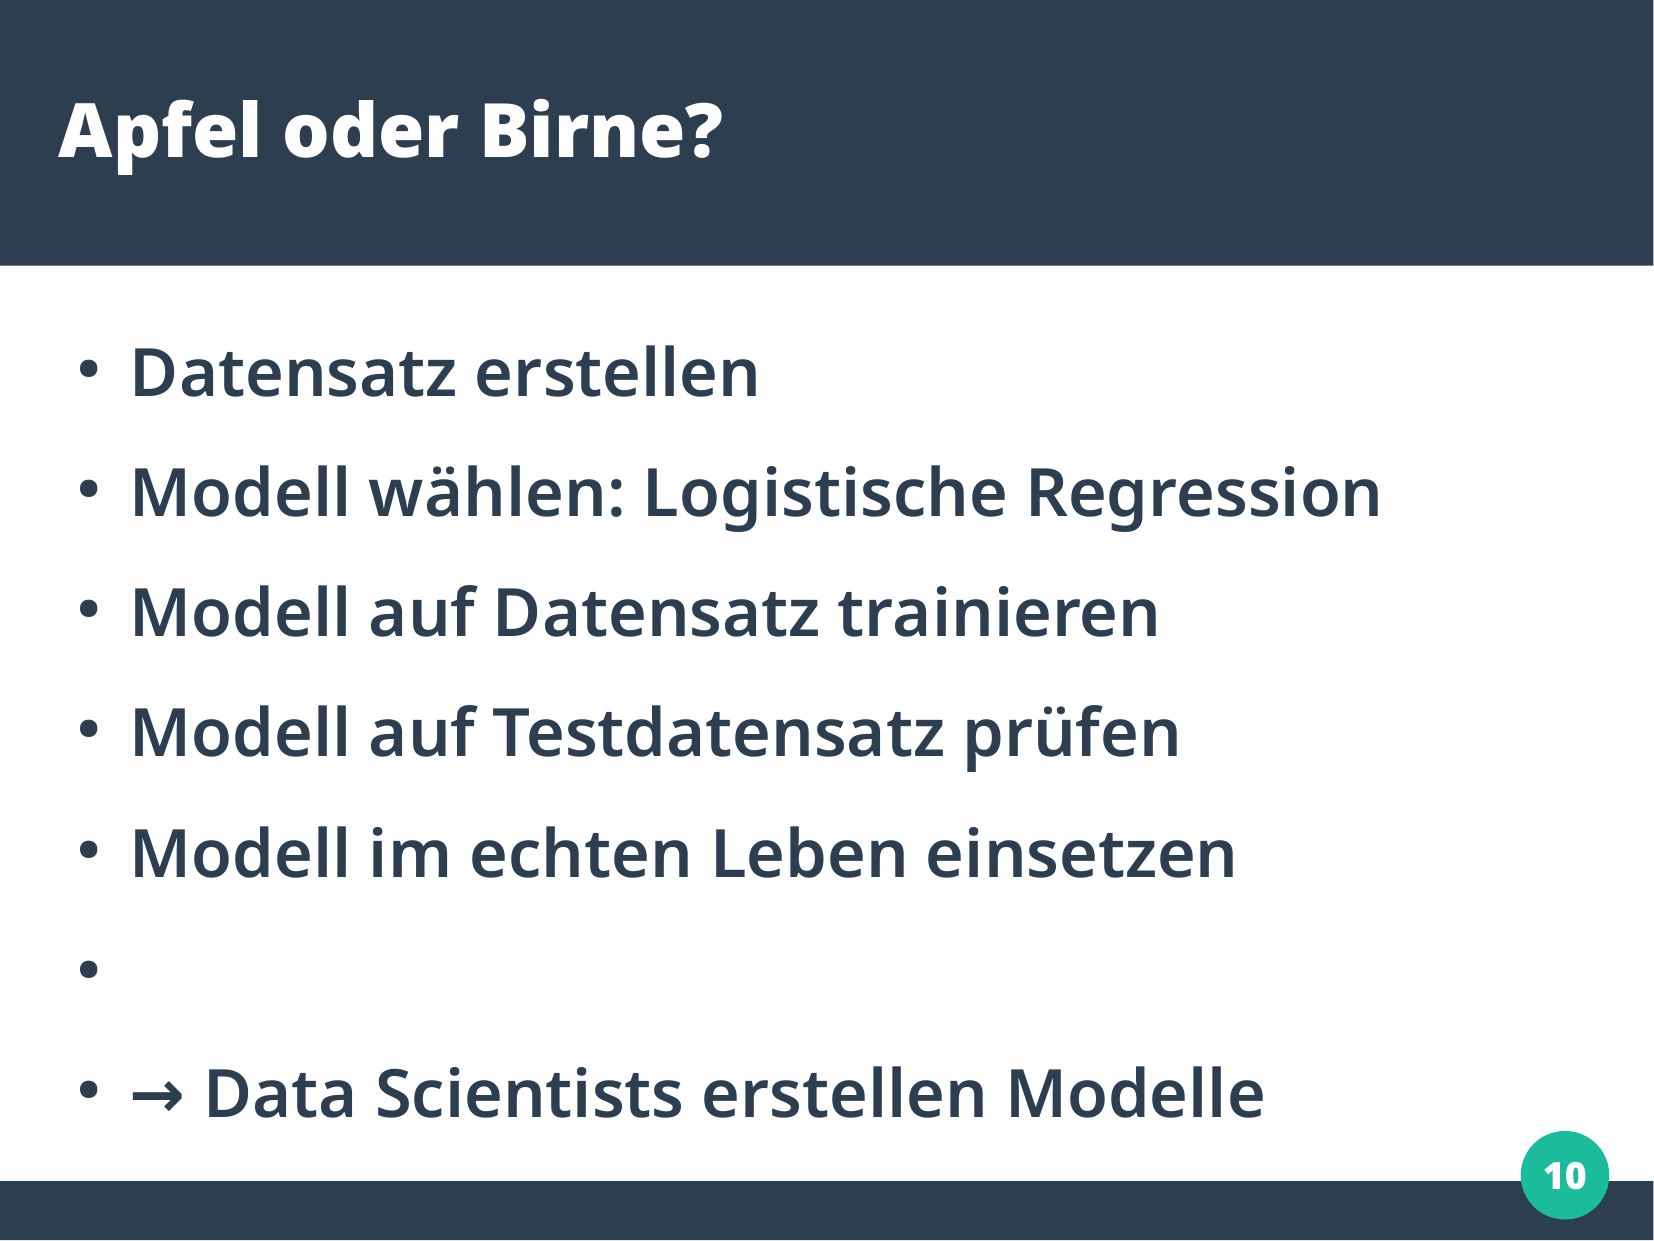

# Apfel oder Birne?
Datensatz erstellen
Modell wählen: Logistische Regression
Modell auf Datensatz trainieren
Modell auf Testdatensatz prüfen
Modell im echten Leben einsetzen
→ Data Scientists erstellen Modelle
10